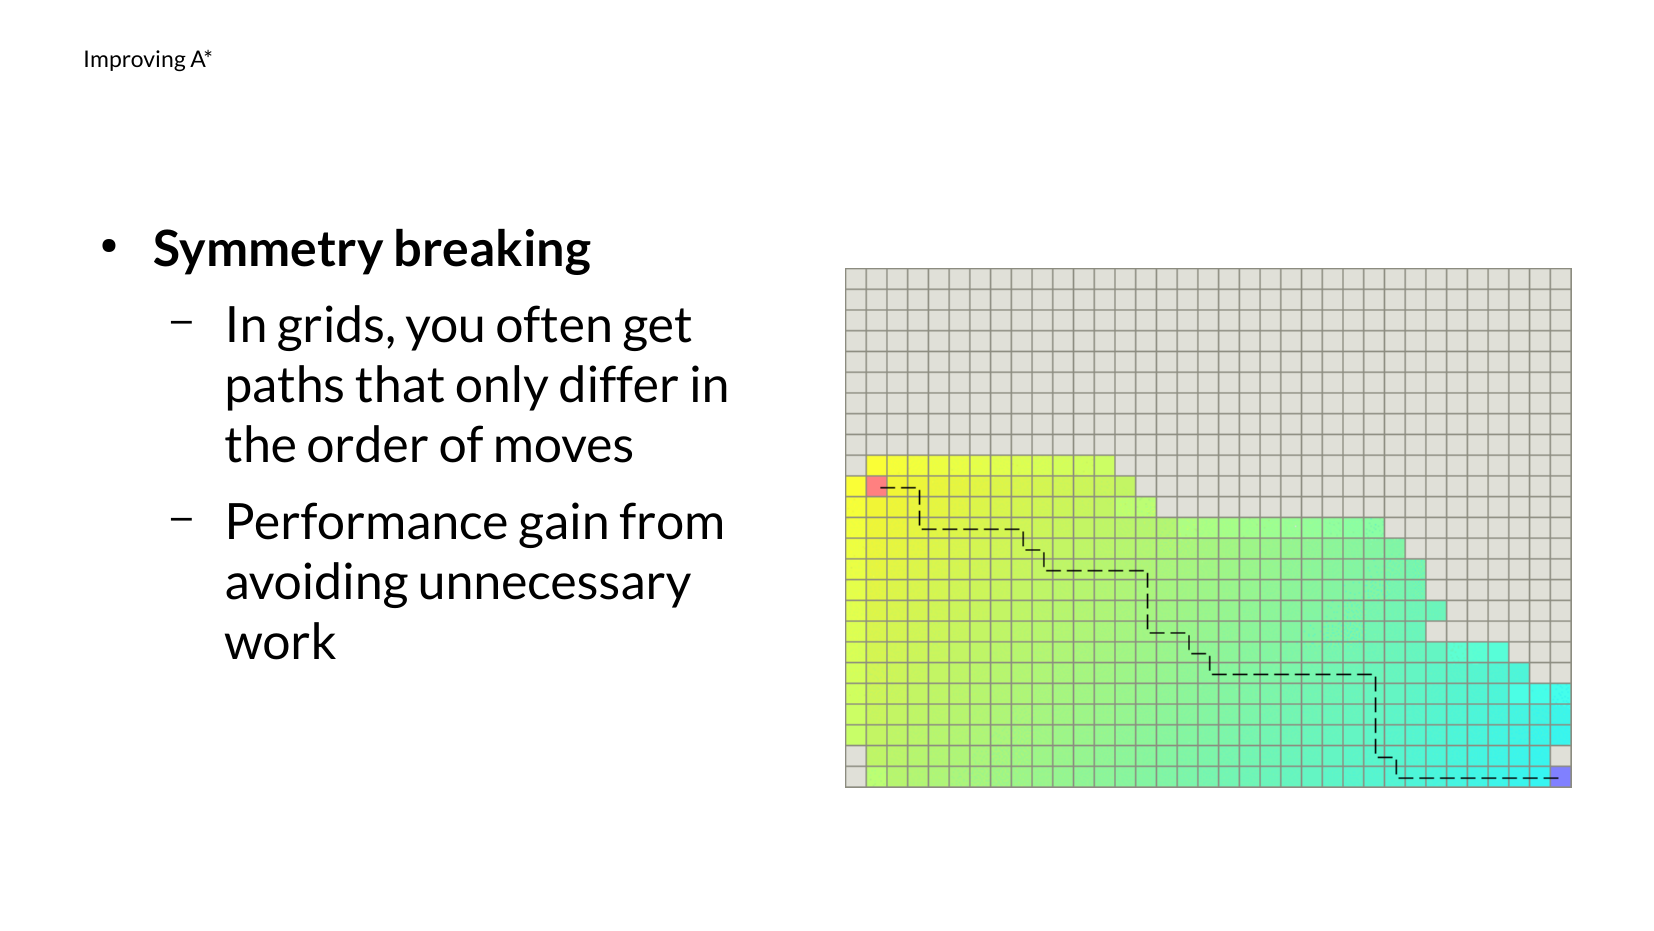

# Improving A*
Symmetry breaking
In grids, you often get paths that only differ in the order of moves
Performance gain from avoiding unnecessary work